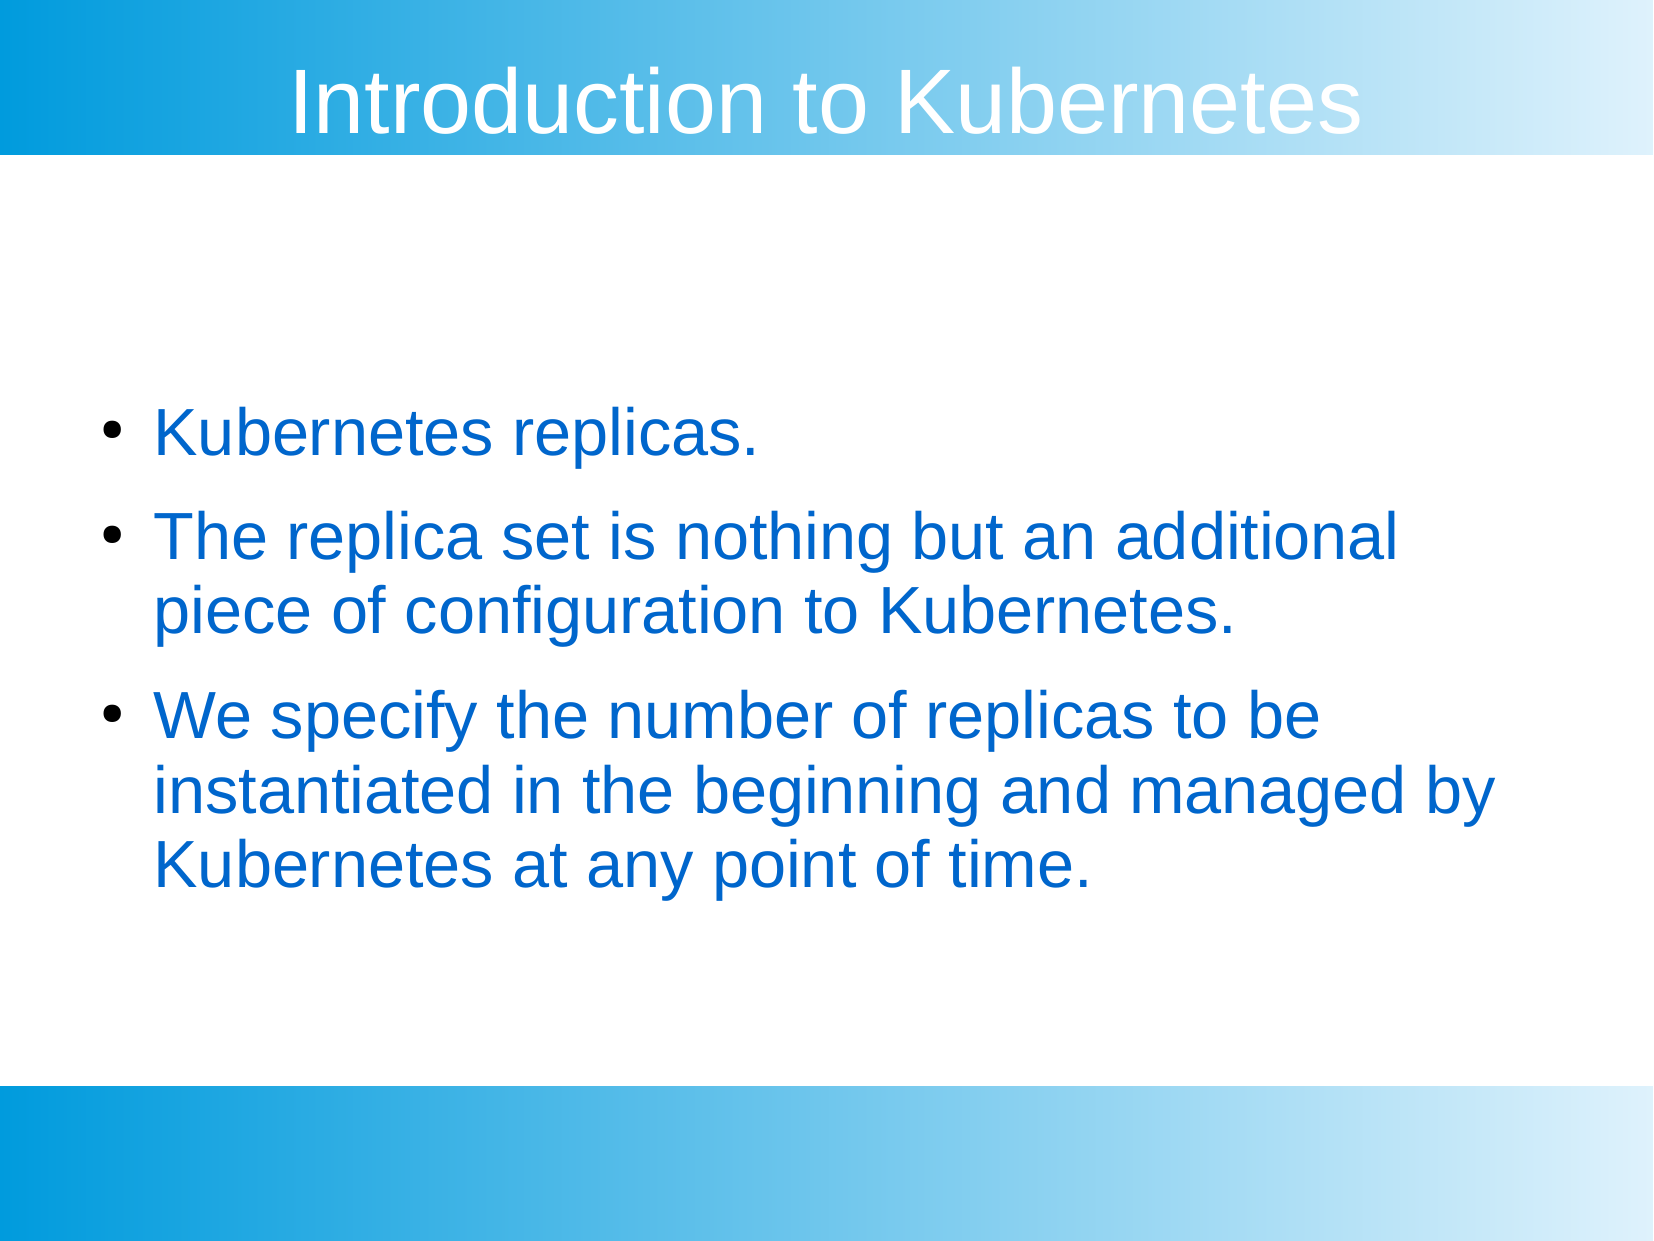

# Introduction to Kubernetes
Kubernetes replicas.
The replica set is nothing but an additional piece of configuration to Kubernetes.
We specify the number of replicas to be instantiated in the beginning and managed by Kubernetes at any point of time.